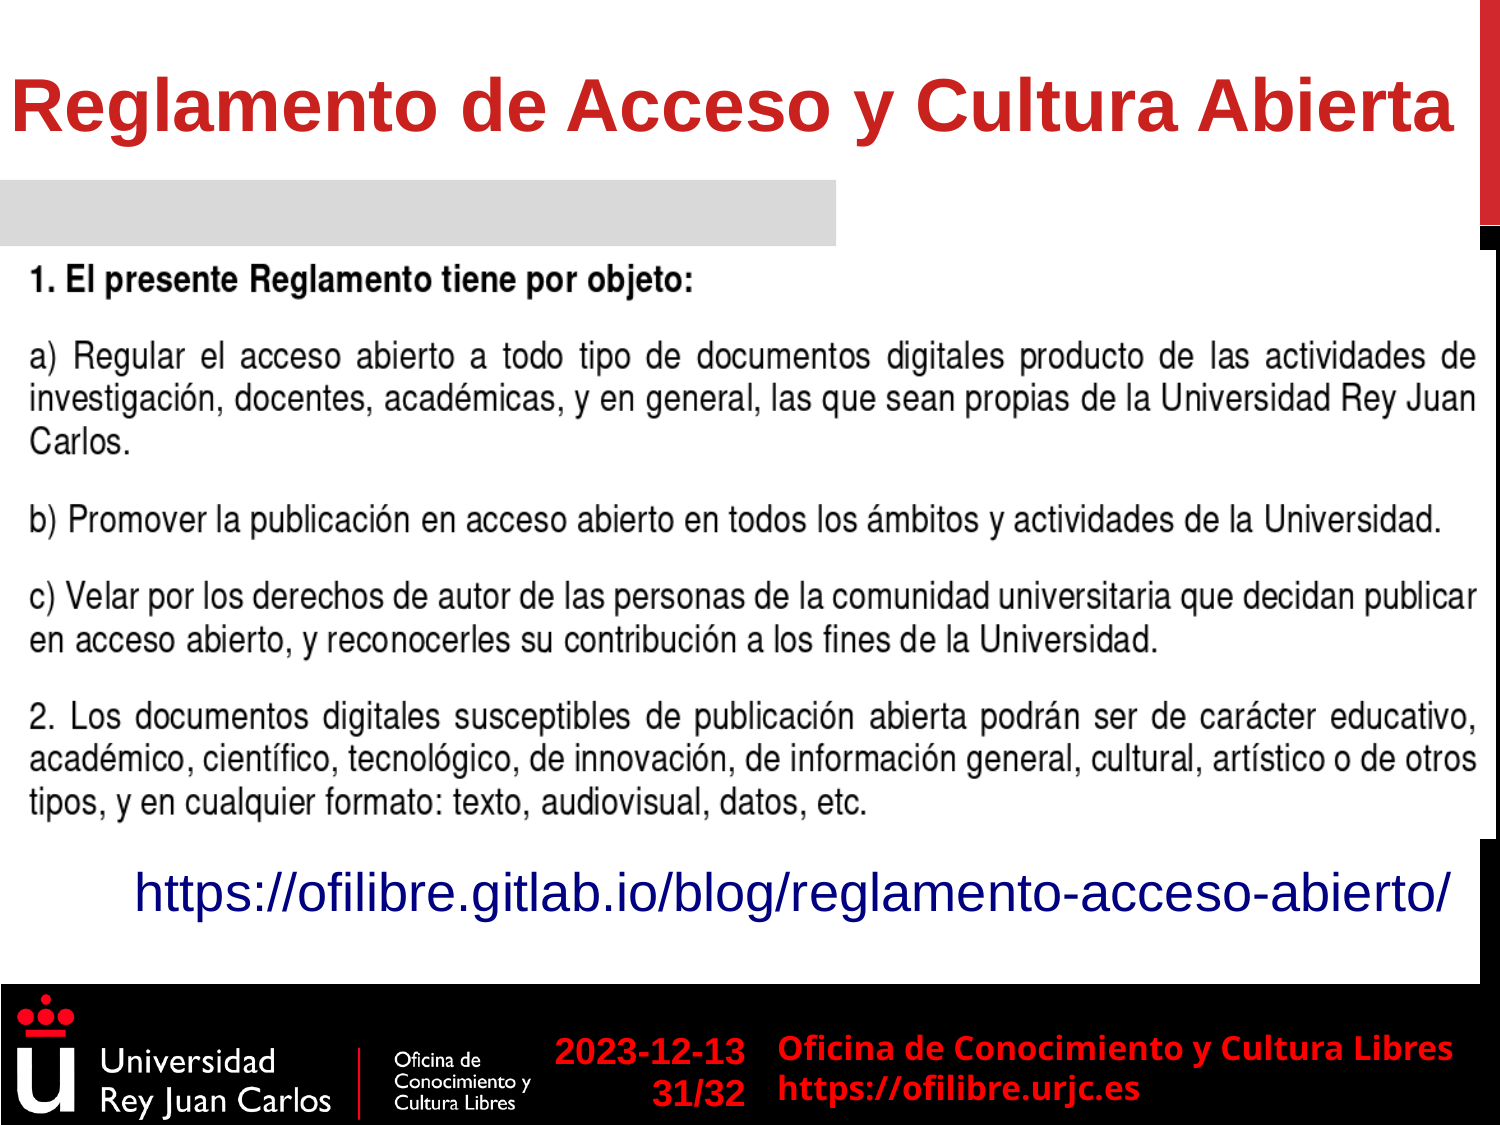

#
Reglamento de Acceso y Cultura Abierta
https://ofilibre.gitlab.io/blog/reglamento-acceso-abierto/